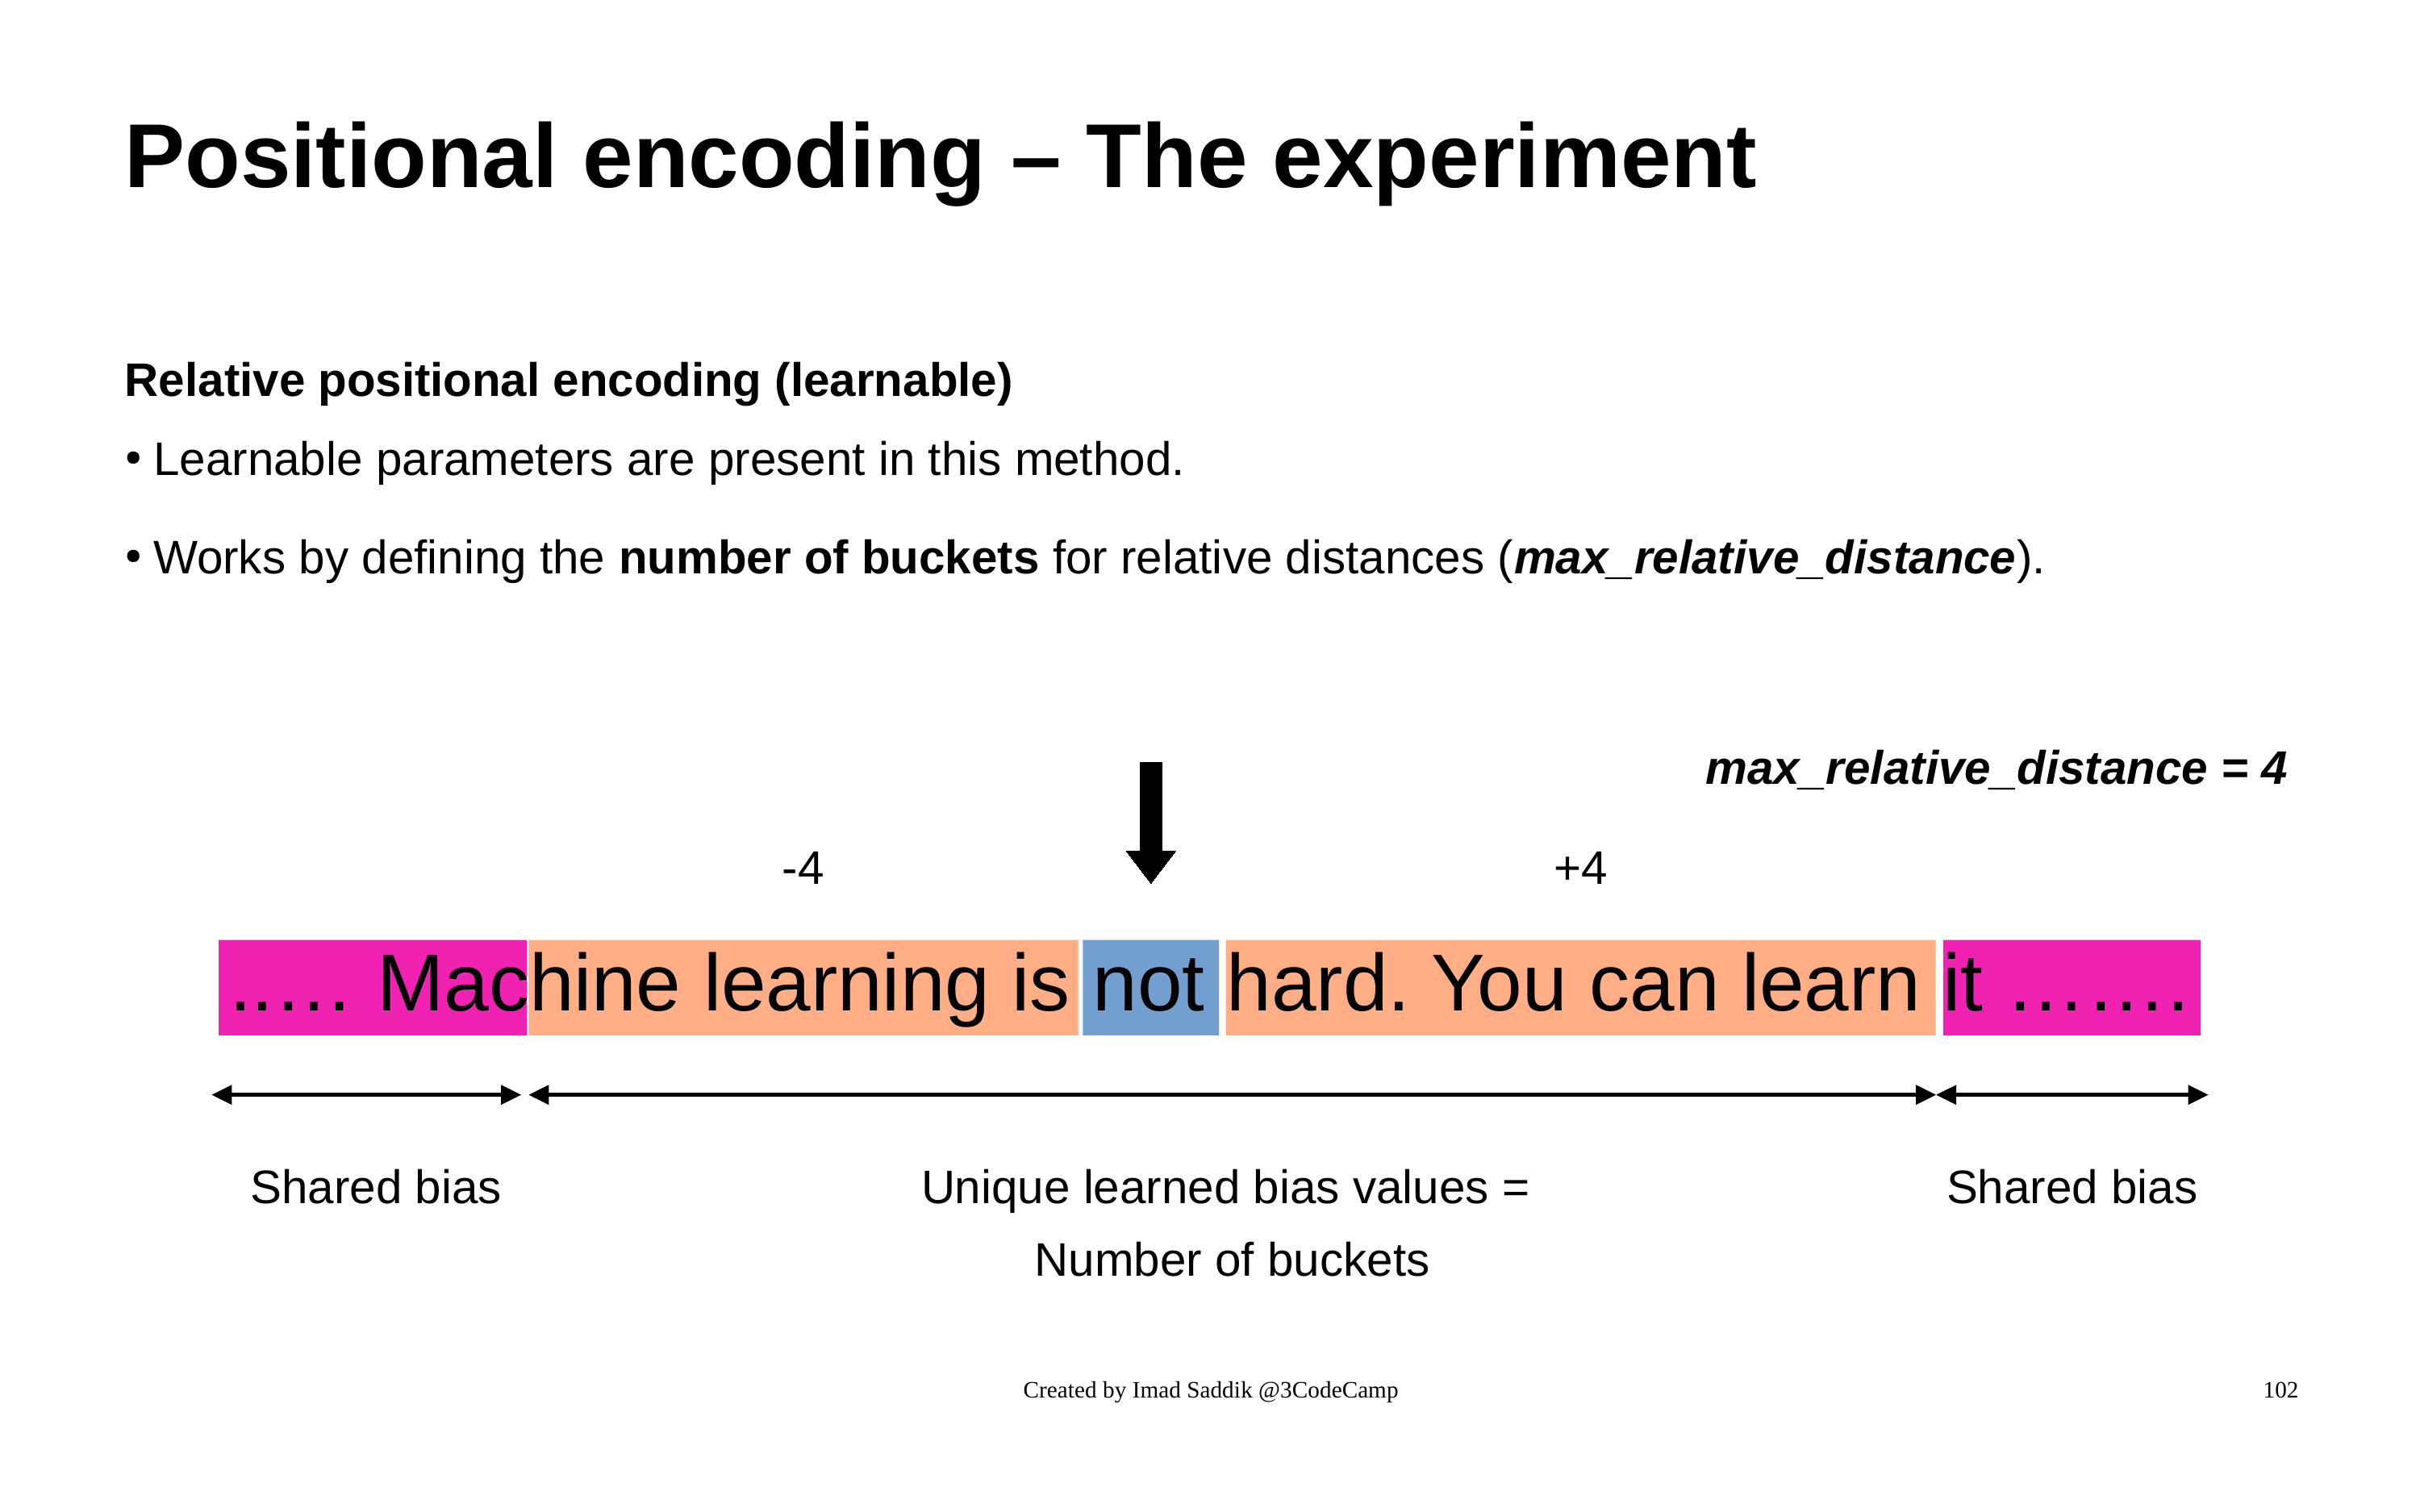

Positional encoding – The experiment
Relative positional encoding (learnable)
Learnable parameters are present in this method.
Works by defining the number of buckets for relative distances (max_relative_distance).
max_relative_distance = 4
-4
+4
..… Machine learning is not hard. You can learn it …….
Shared bias
Unique learned bias values =
Number of buckets
Shared bias
Created by Imad Saddik @3CodeCamp
102